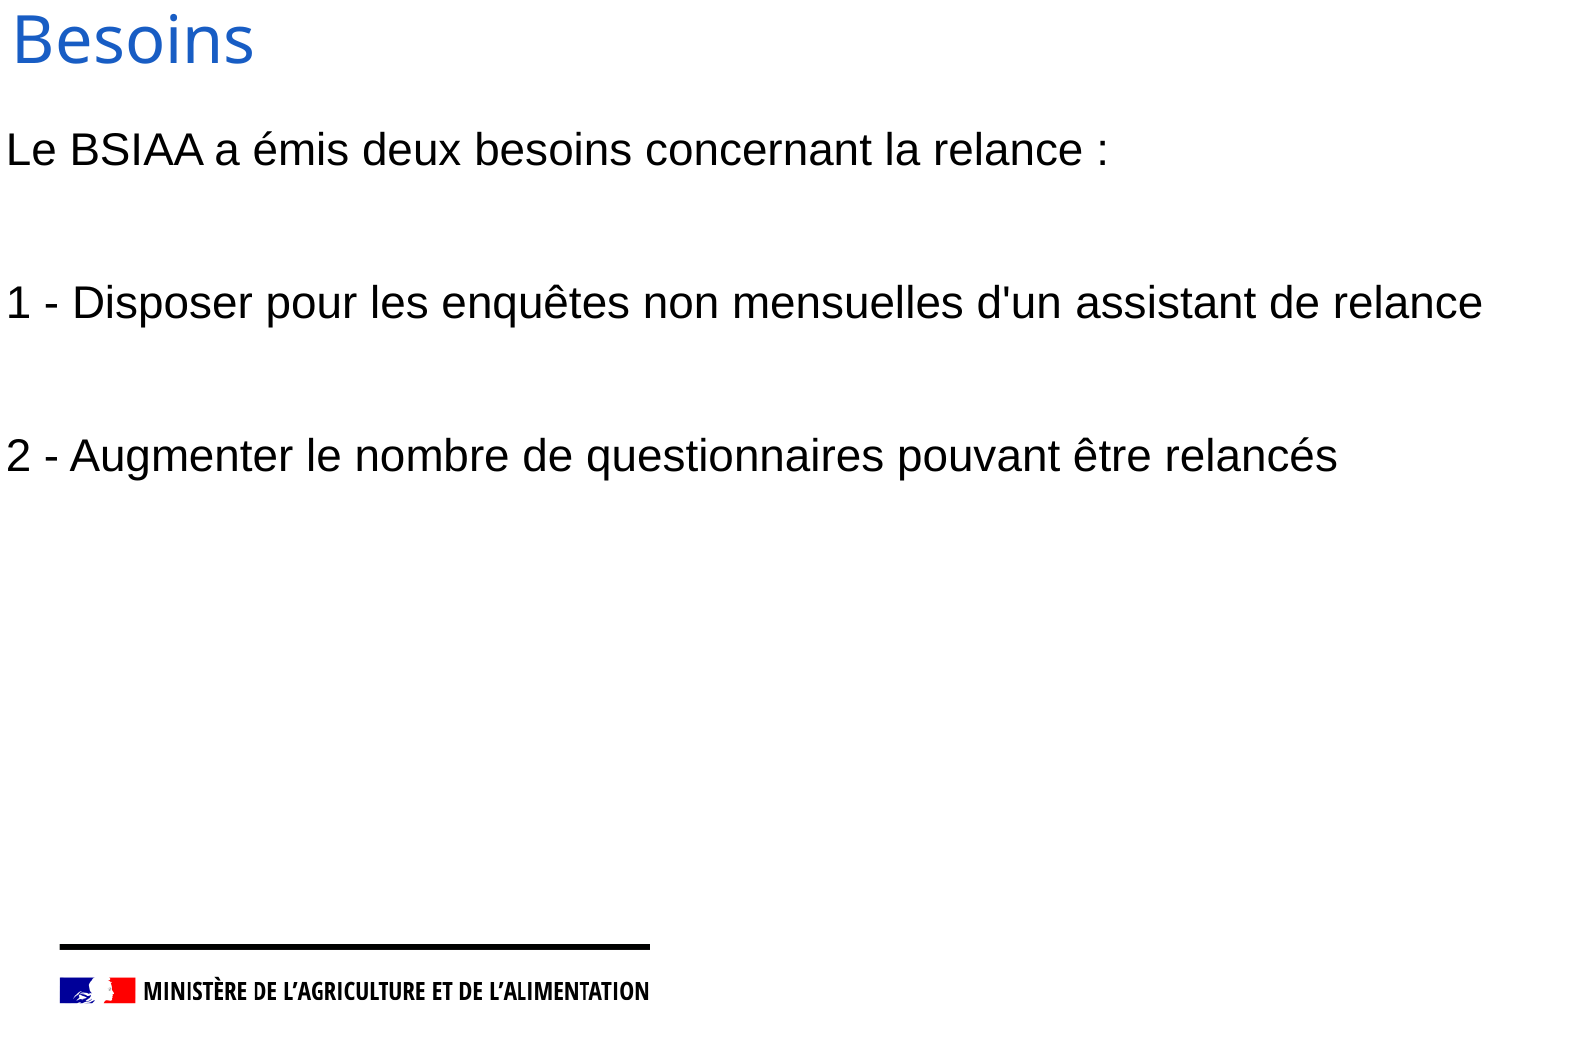

# Besoins
Le BSIAA a émis deux besoins concernant la relance :
1 - Disposer pour les enquêtes non mensuelles d'un assistant de relance
2 - Augmenter le nombre de questionnaires pouvant être relancés